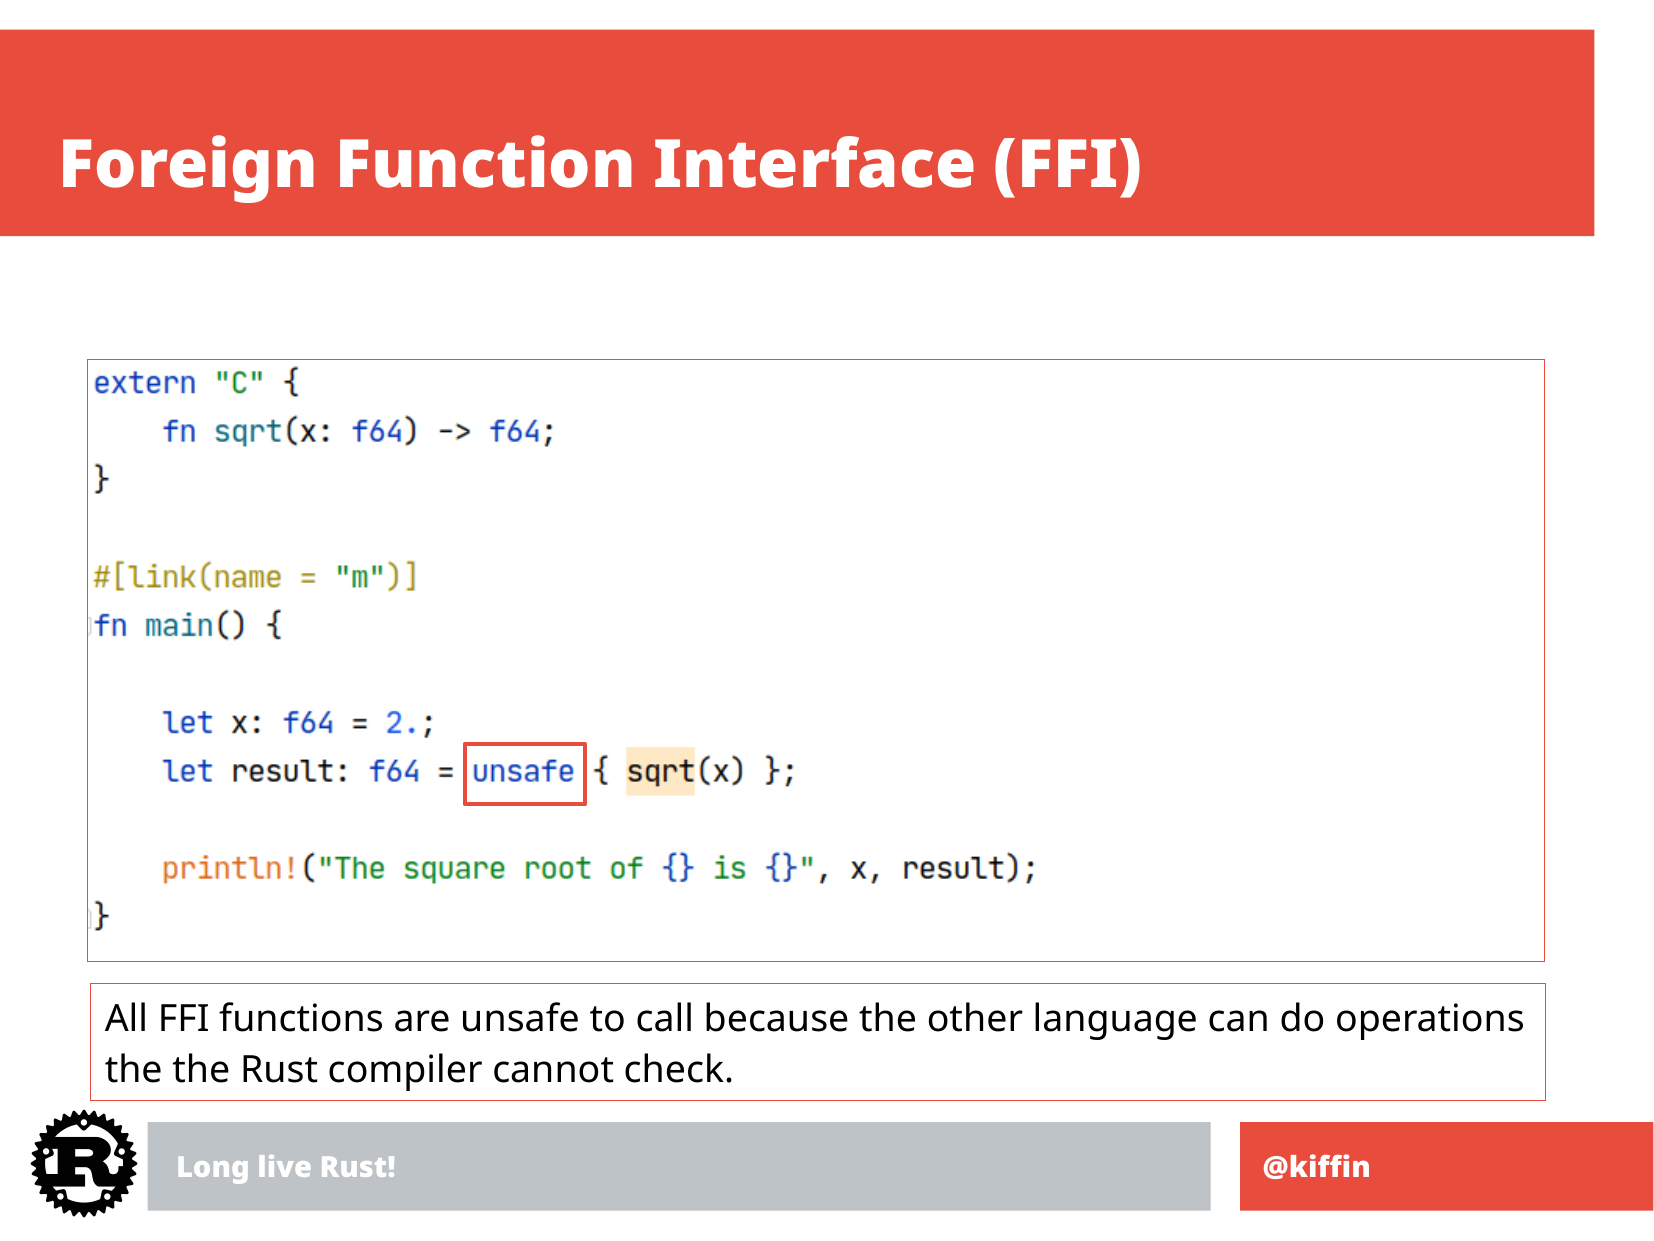

# Foreign Function Interface (FFI)
All FFI functions are unsafe to call because the other language can do operations the the Rust compiler cannot check.
Long live Rust!
@kiffin